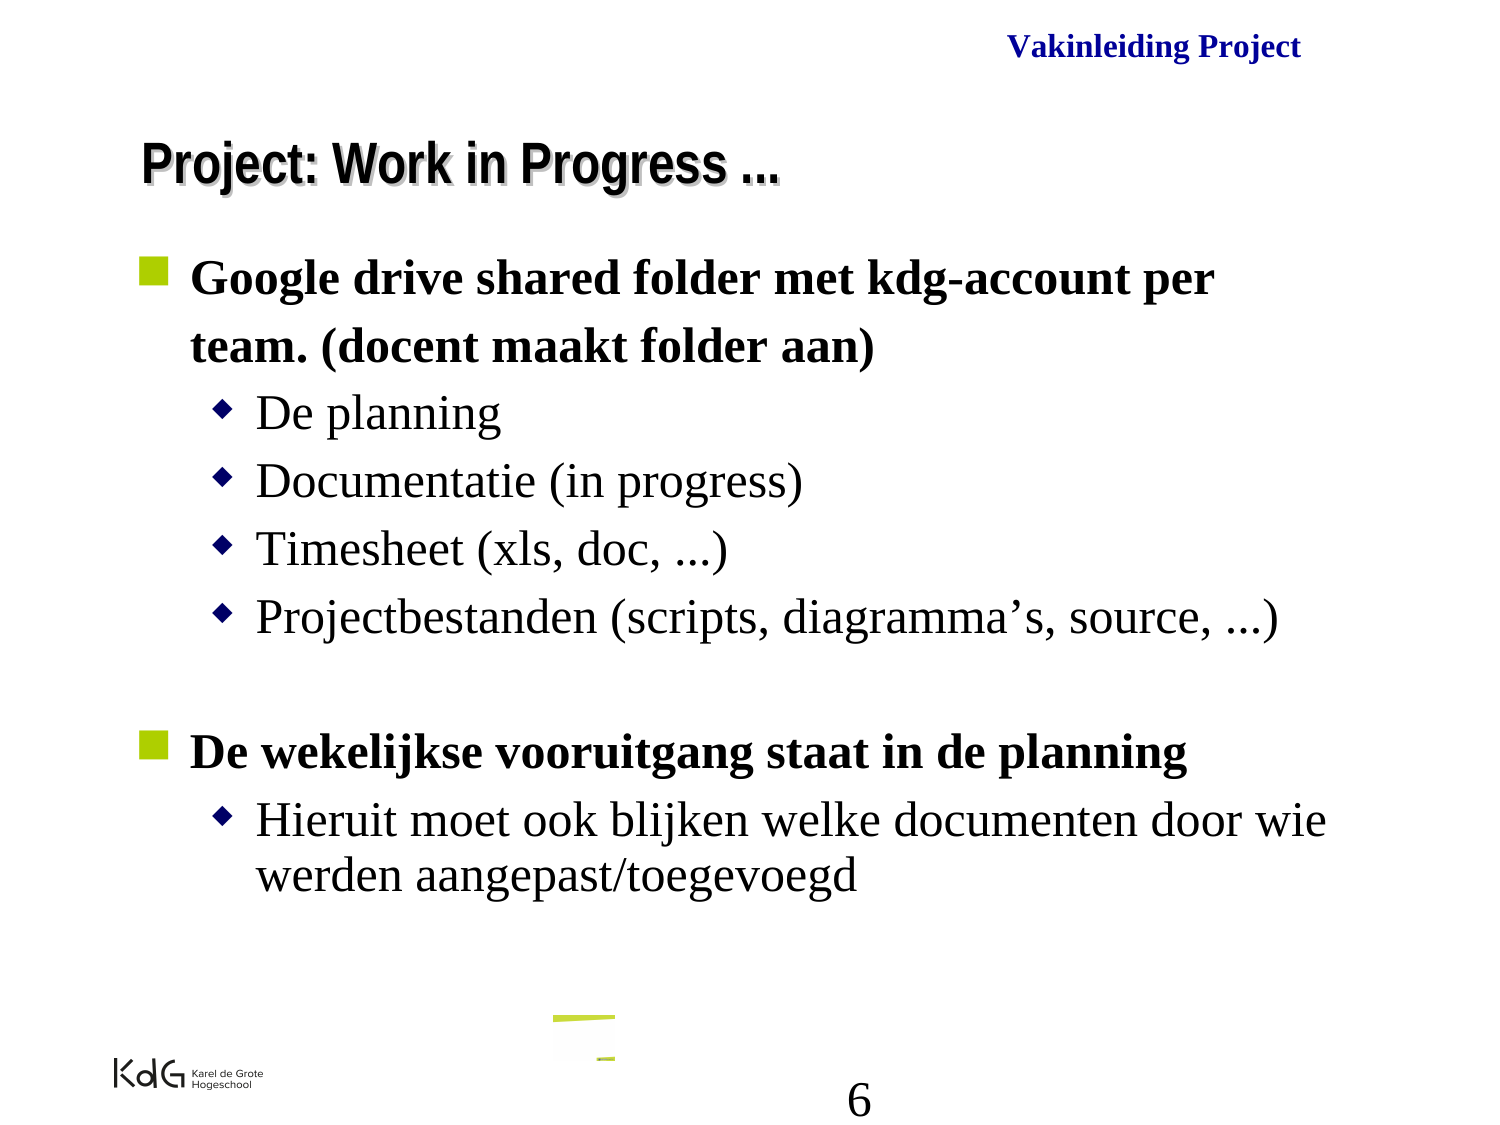

# Project: Work in Progress ...
Google drive shared folder met kdg-account per
team. (docent maakt folder aan)
De planning
Documentatie (in progress)
Timesheet (xls, doc, ...)
Projectbestanden (scripts, diagramma’s, source, ...)
De wekelijkse vooruitgang staat in de planning
Hieruit moet ook blijken welke documenten door wie werden aangepast/toegevoegd